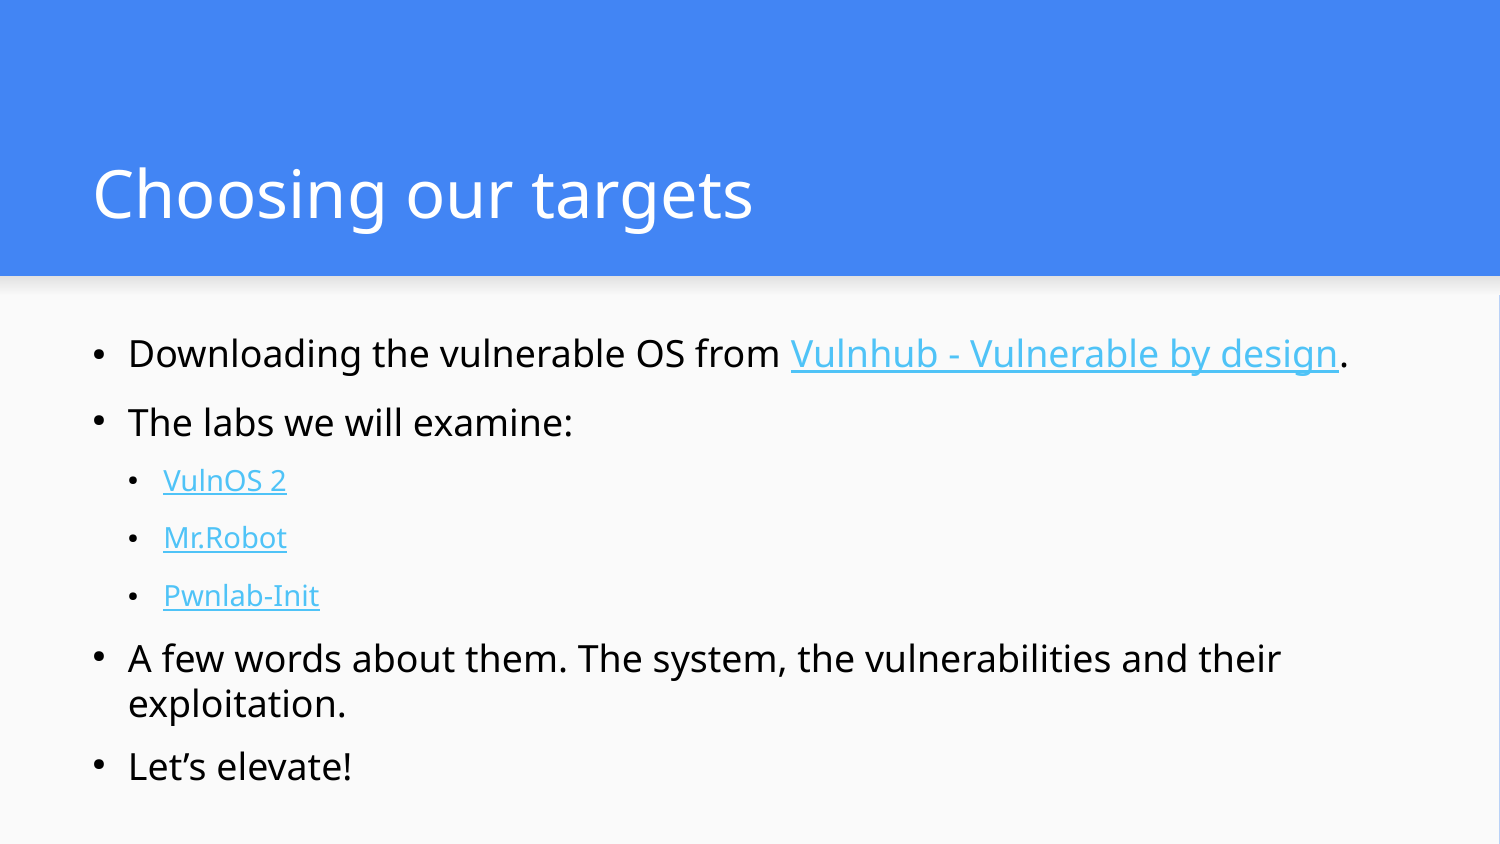

# Choosing our targets
Downloading the vulnerable OS from Vulnhub - Vulnerable by design.
The labs we will examine:
VulnOS 2
Mr.Robot
Pwnlab-Init
A few words about them. The system, the vulnerabilities and their exploitation.
Let’s elevate!